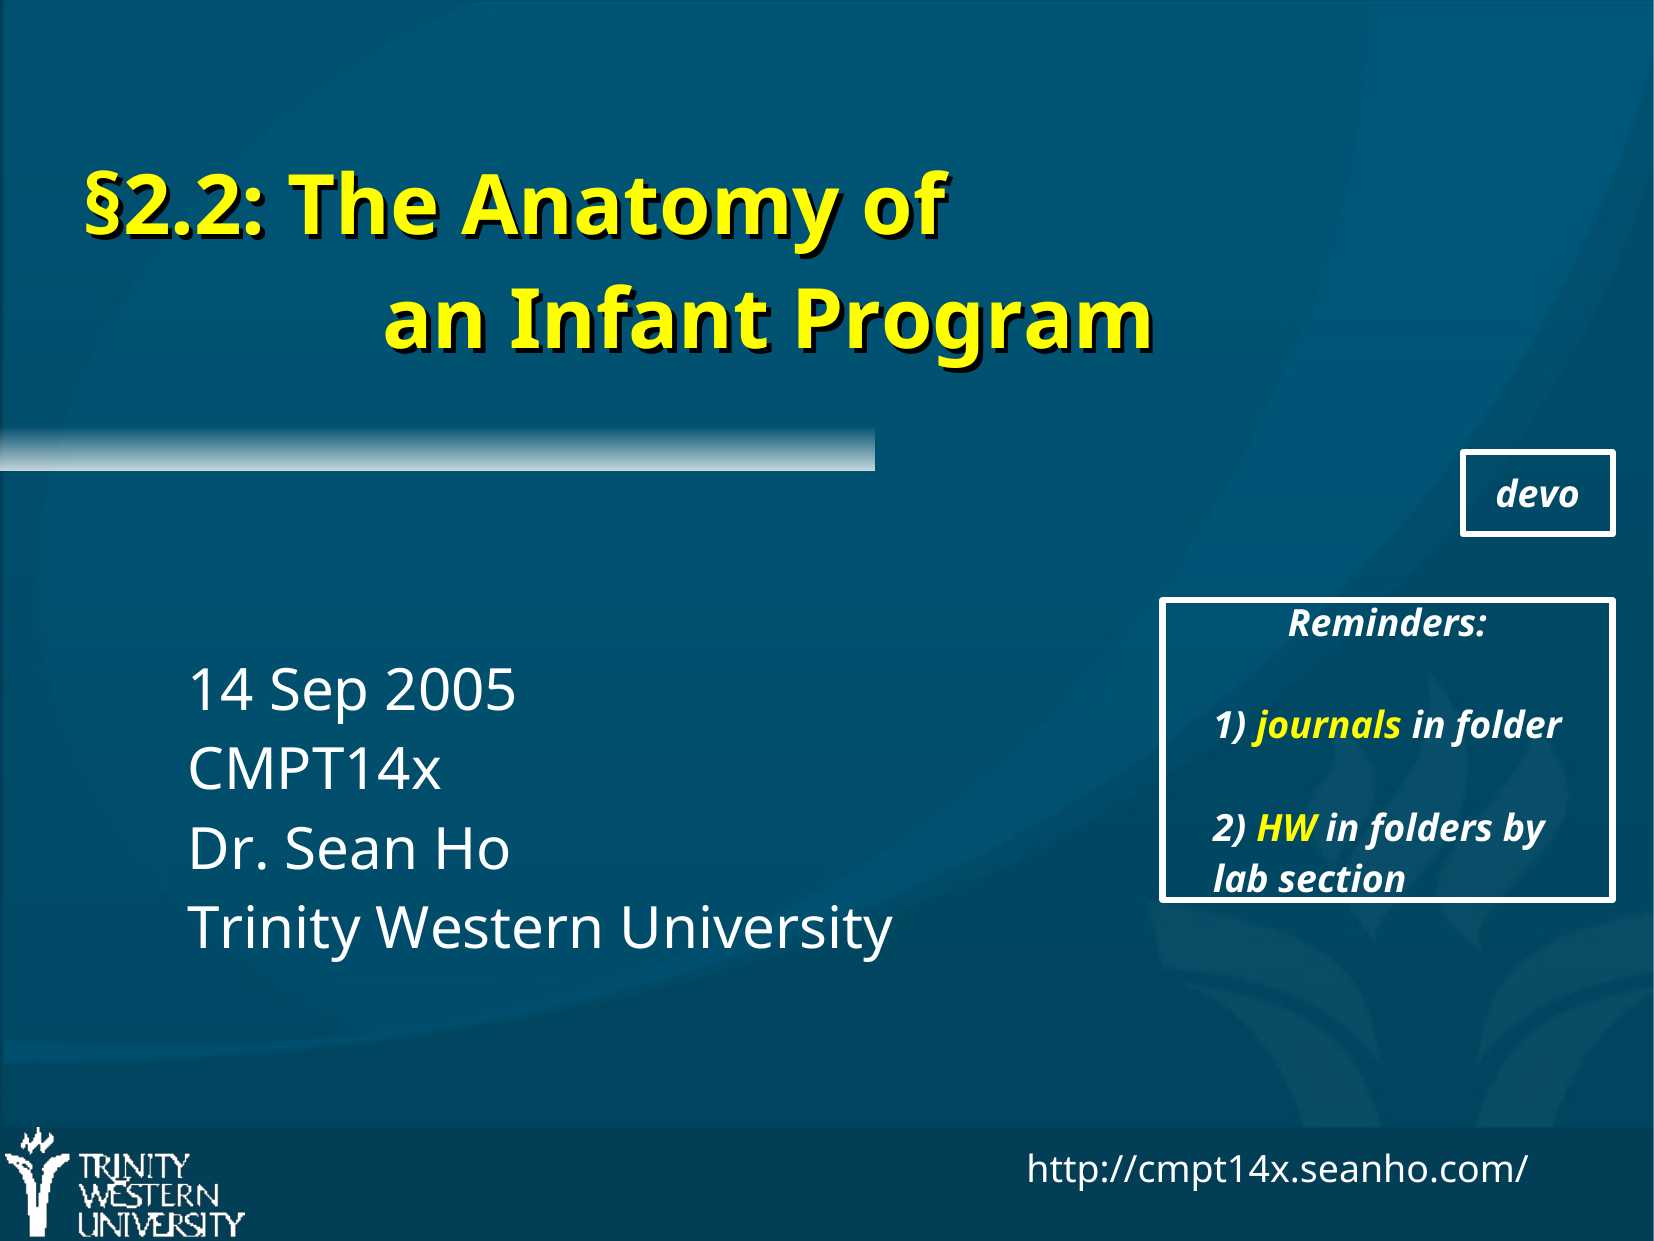

# §2.2: The Anatomy of an Infant Program
devo
14 Sep 2005
CMPT14x
Dr. Sean Ho
Trinity Western University
Reminders:
1) journals in folder
2) HW in folders by
lab section
http://cmpt14x.seanho.com/